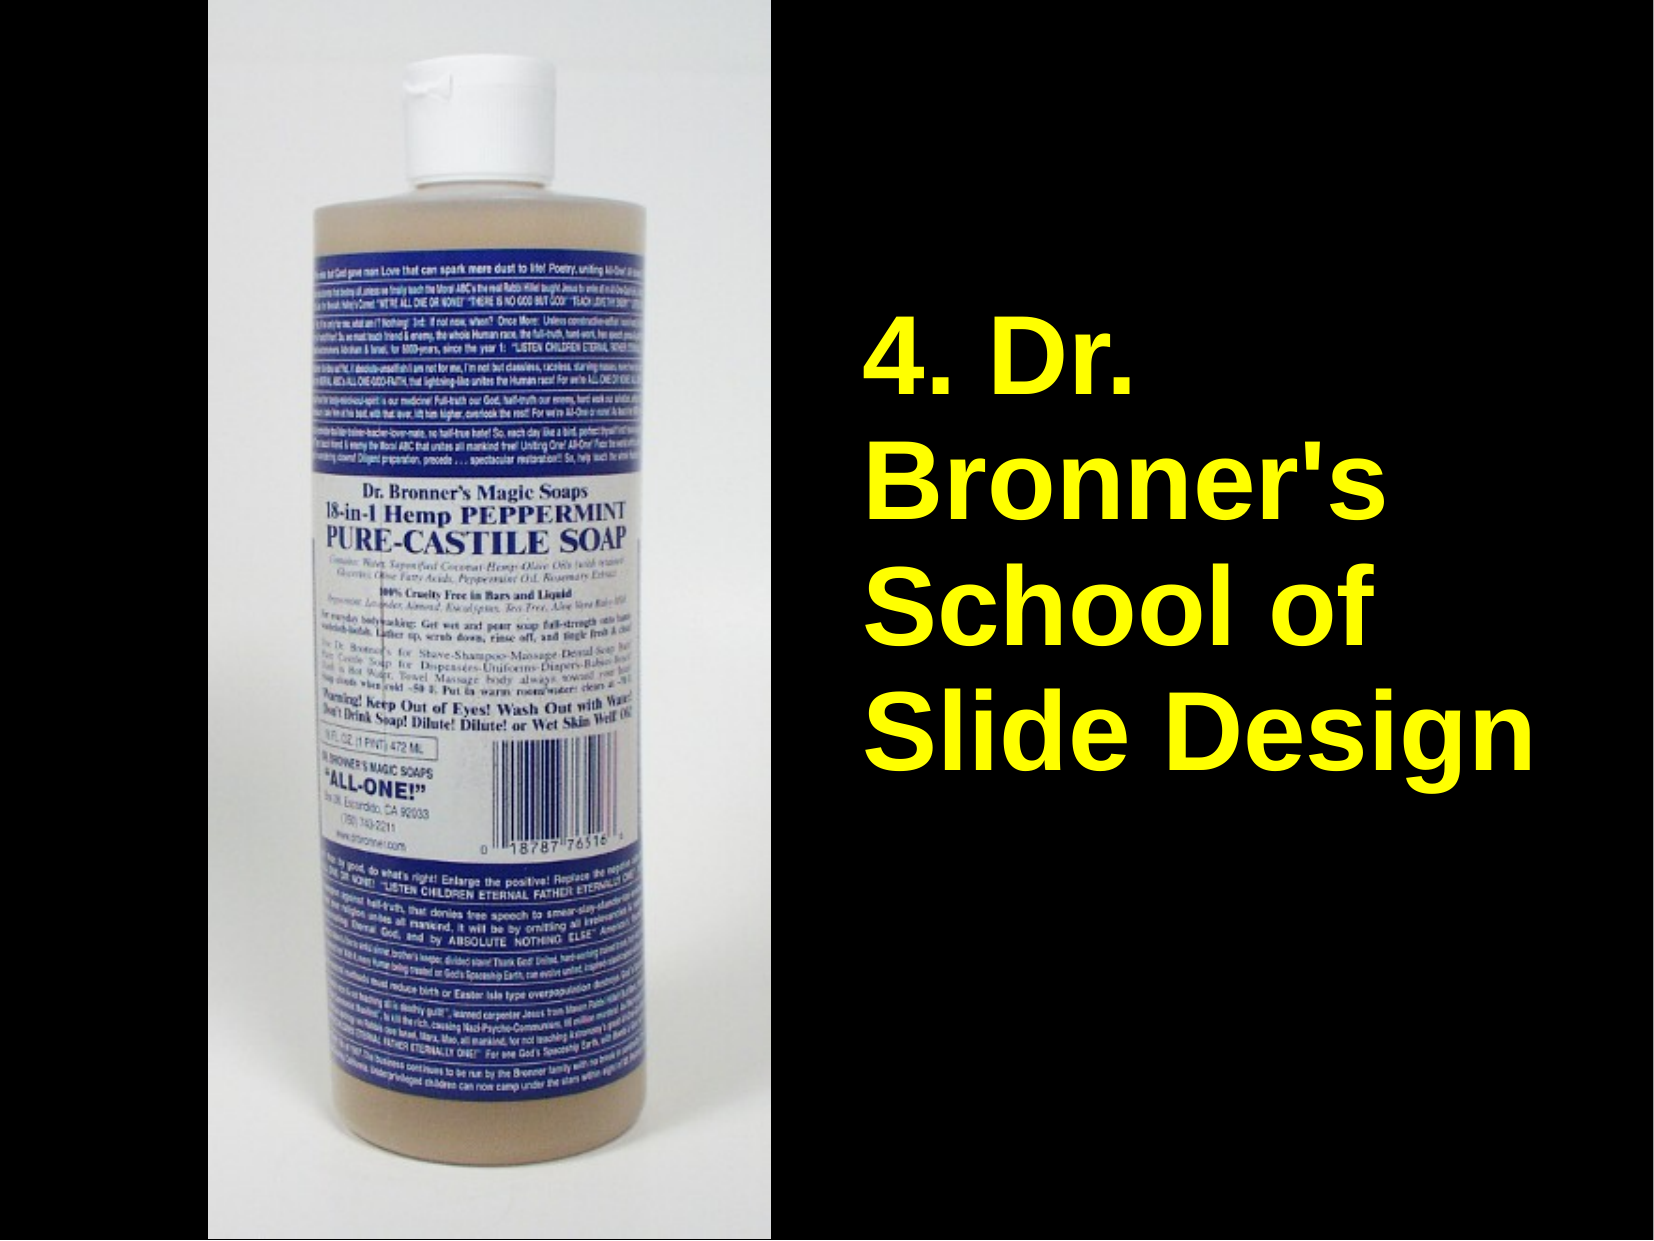

# 4. Dr. Bronner's School of Slide Design